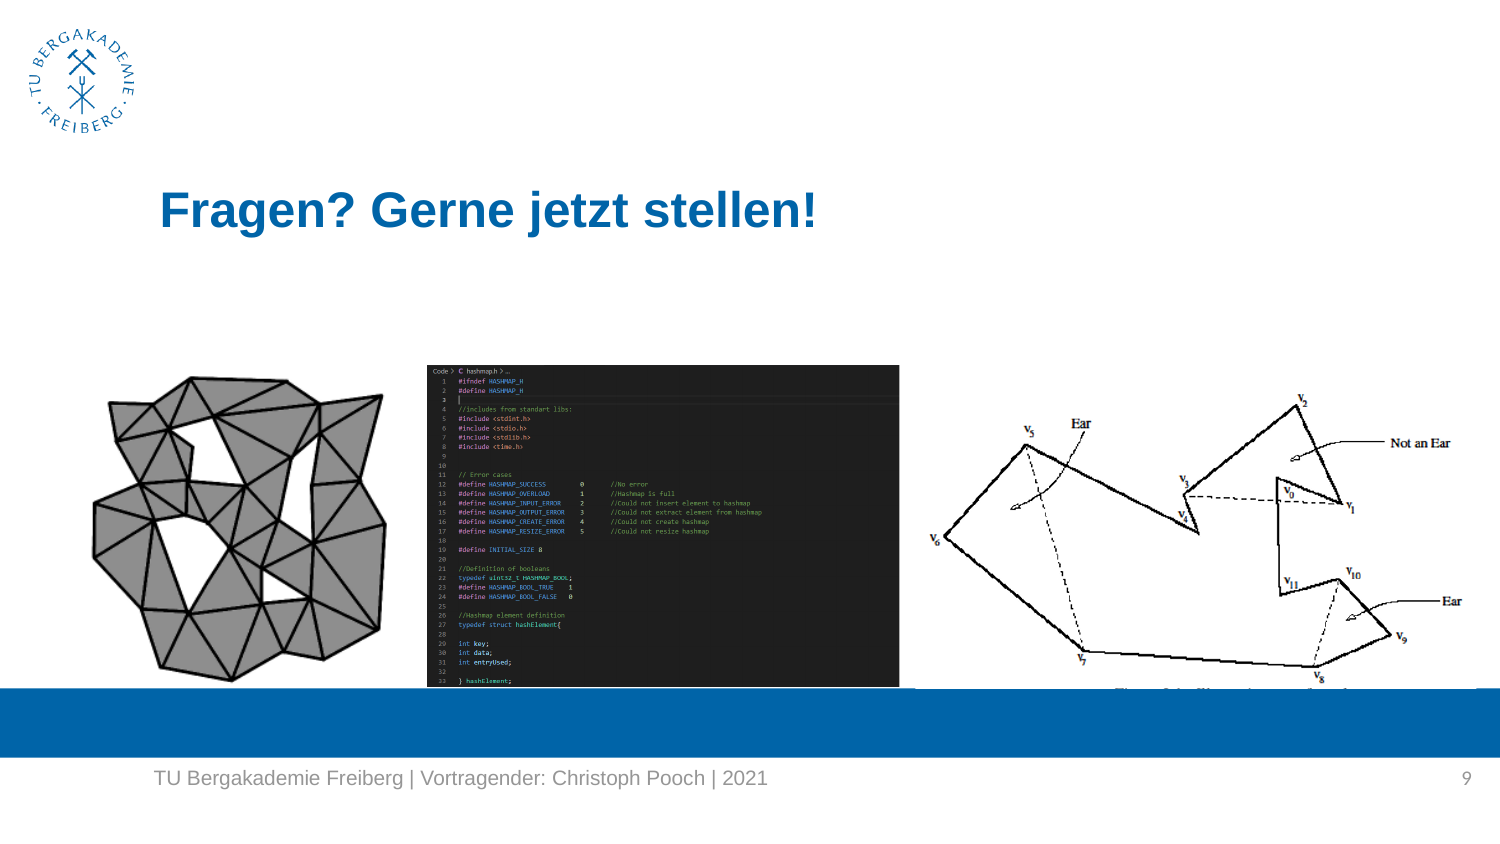

# Fragen? Gerne jetzt stellen!
TU Bergakademie Freiberg | Vortragender: Christoph Pooch | 2021